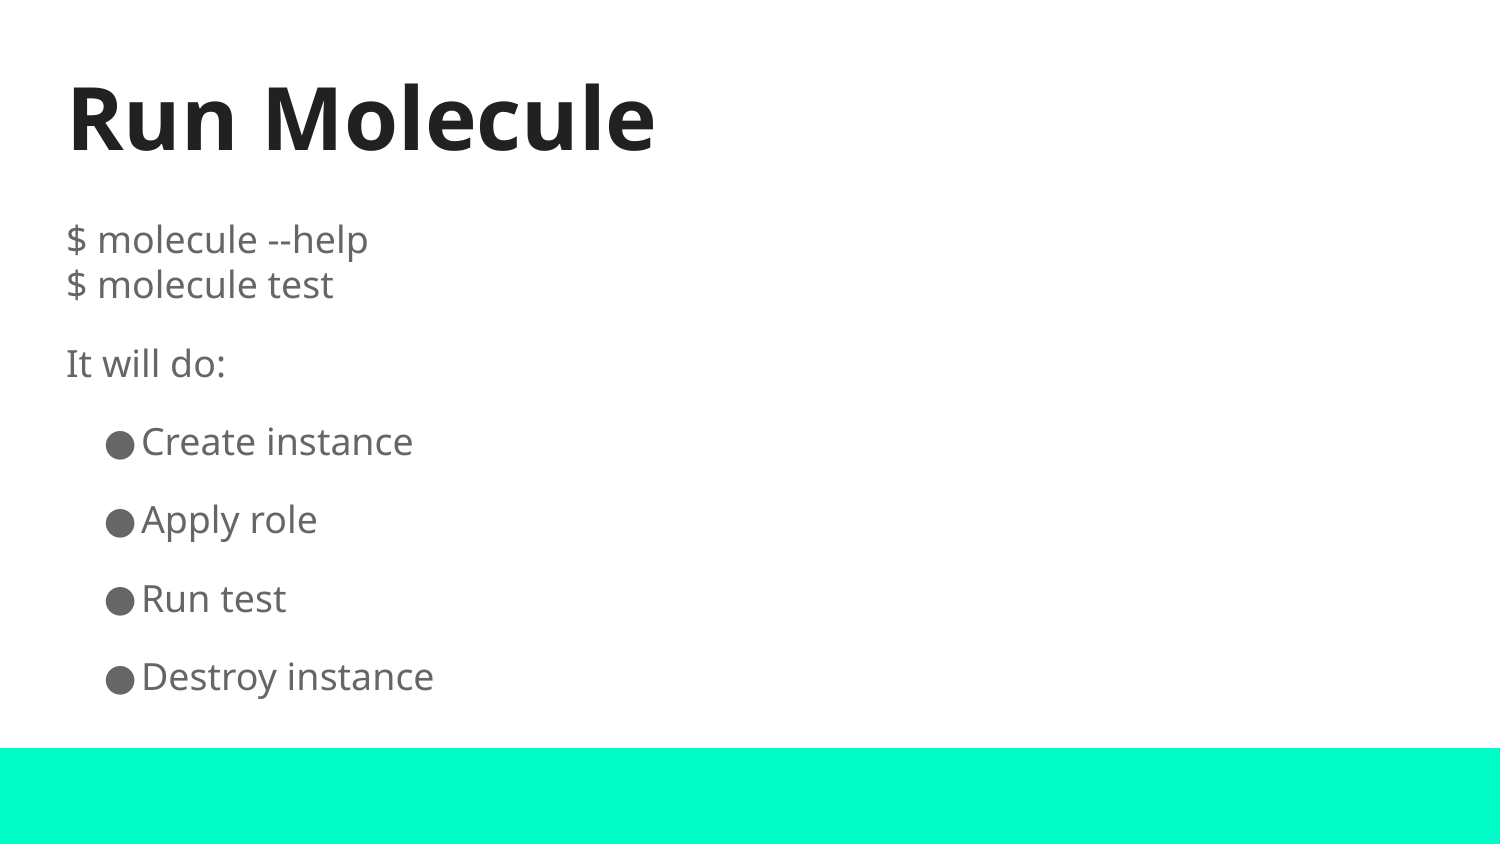

# Run Molecule
$ molecule --help
$ molecule test
It will do:
Create instance
Apply role
Run test
Destroy instance